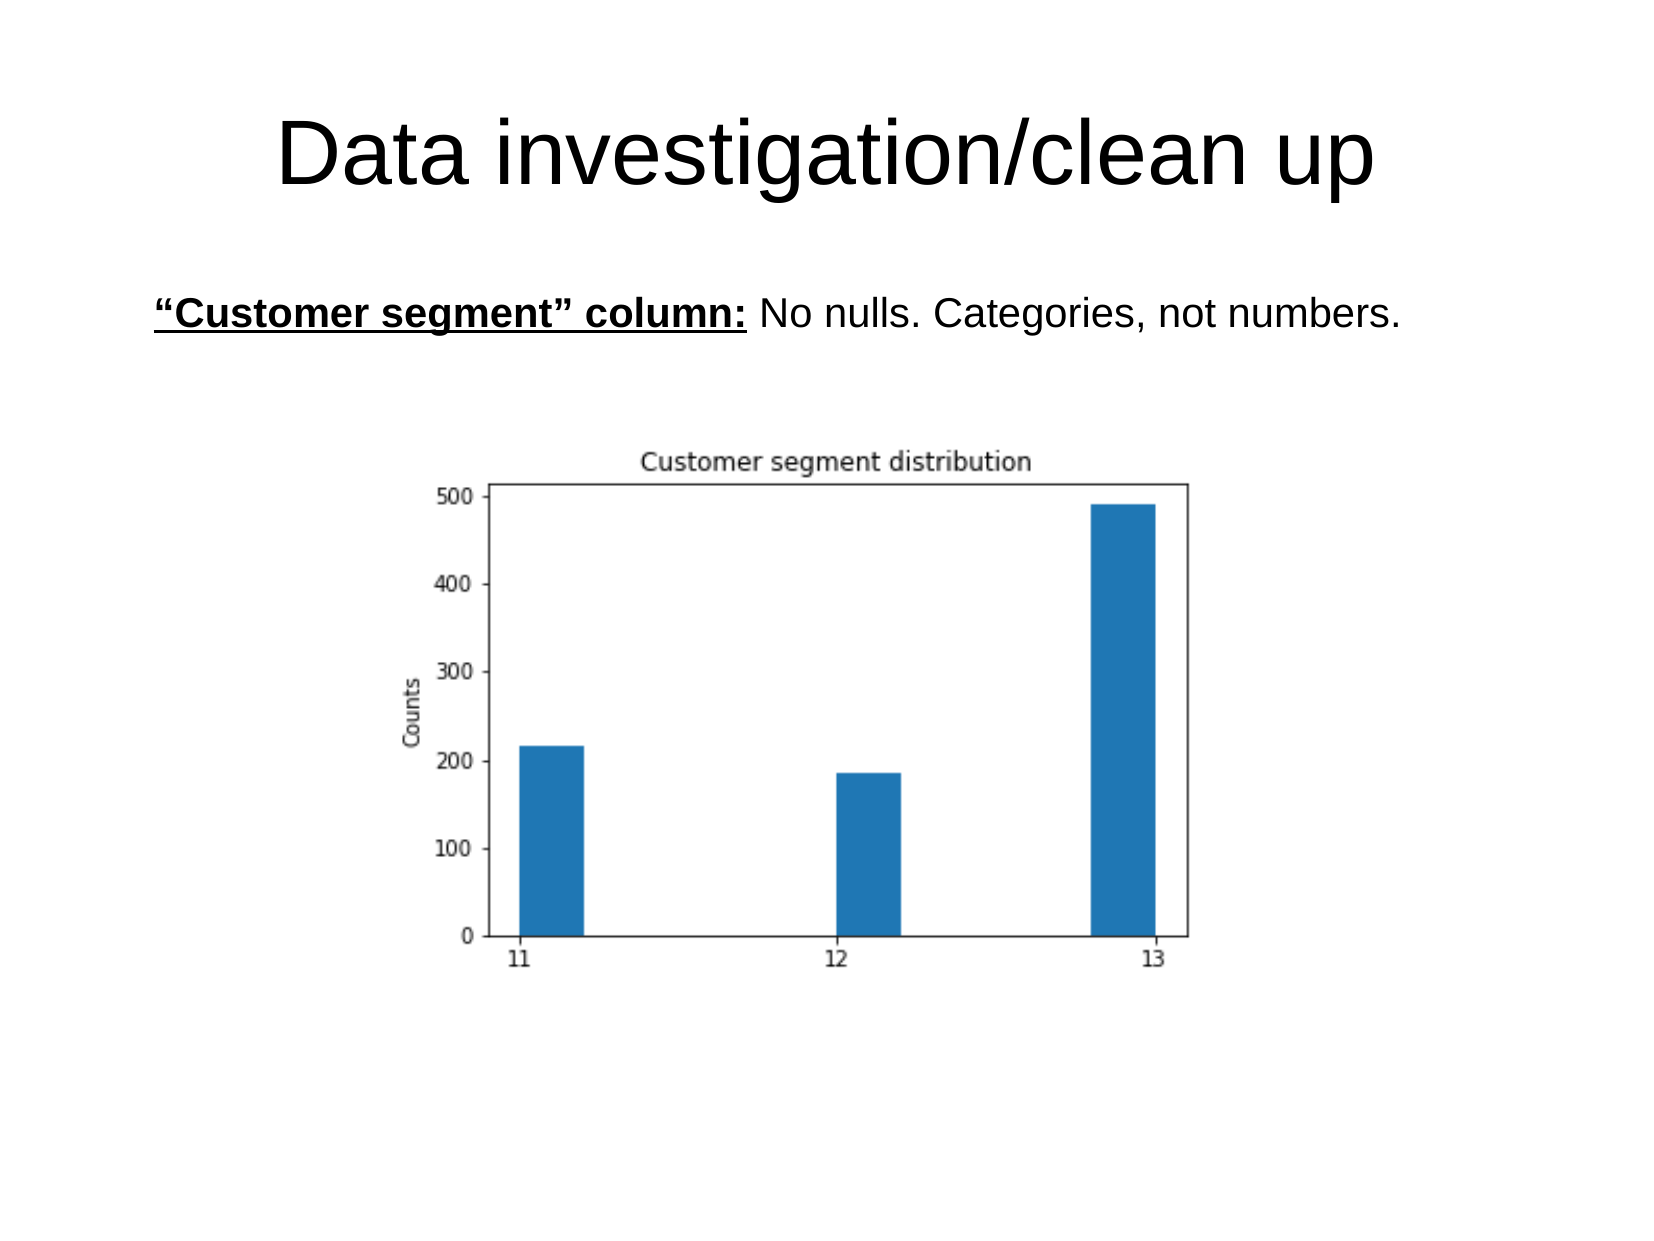

# Data investigation/clean up
“Customer segment” column: No nulls. Categories, not numbers.